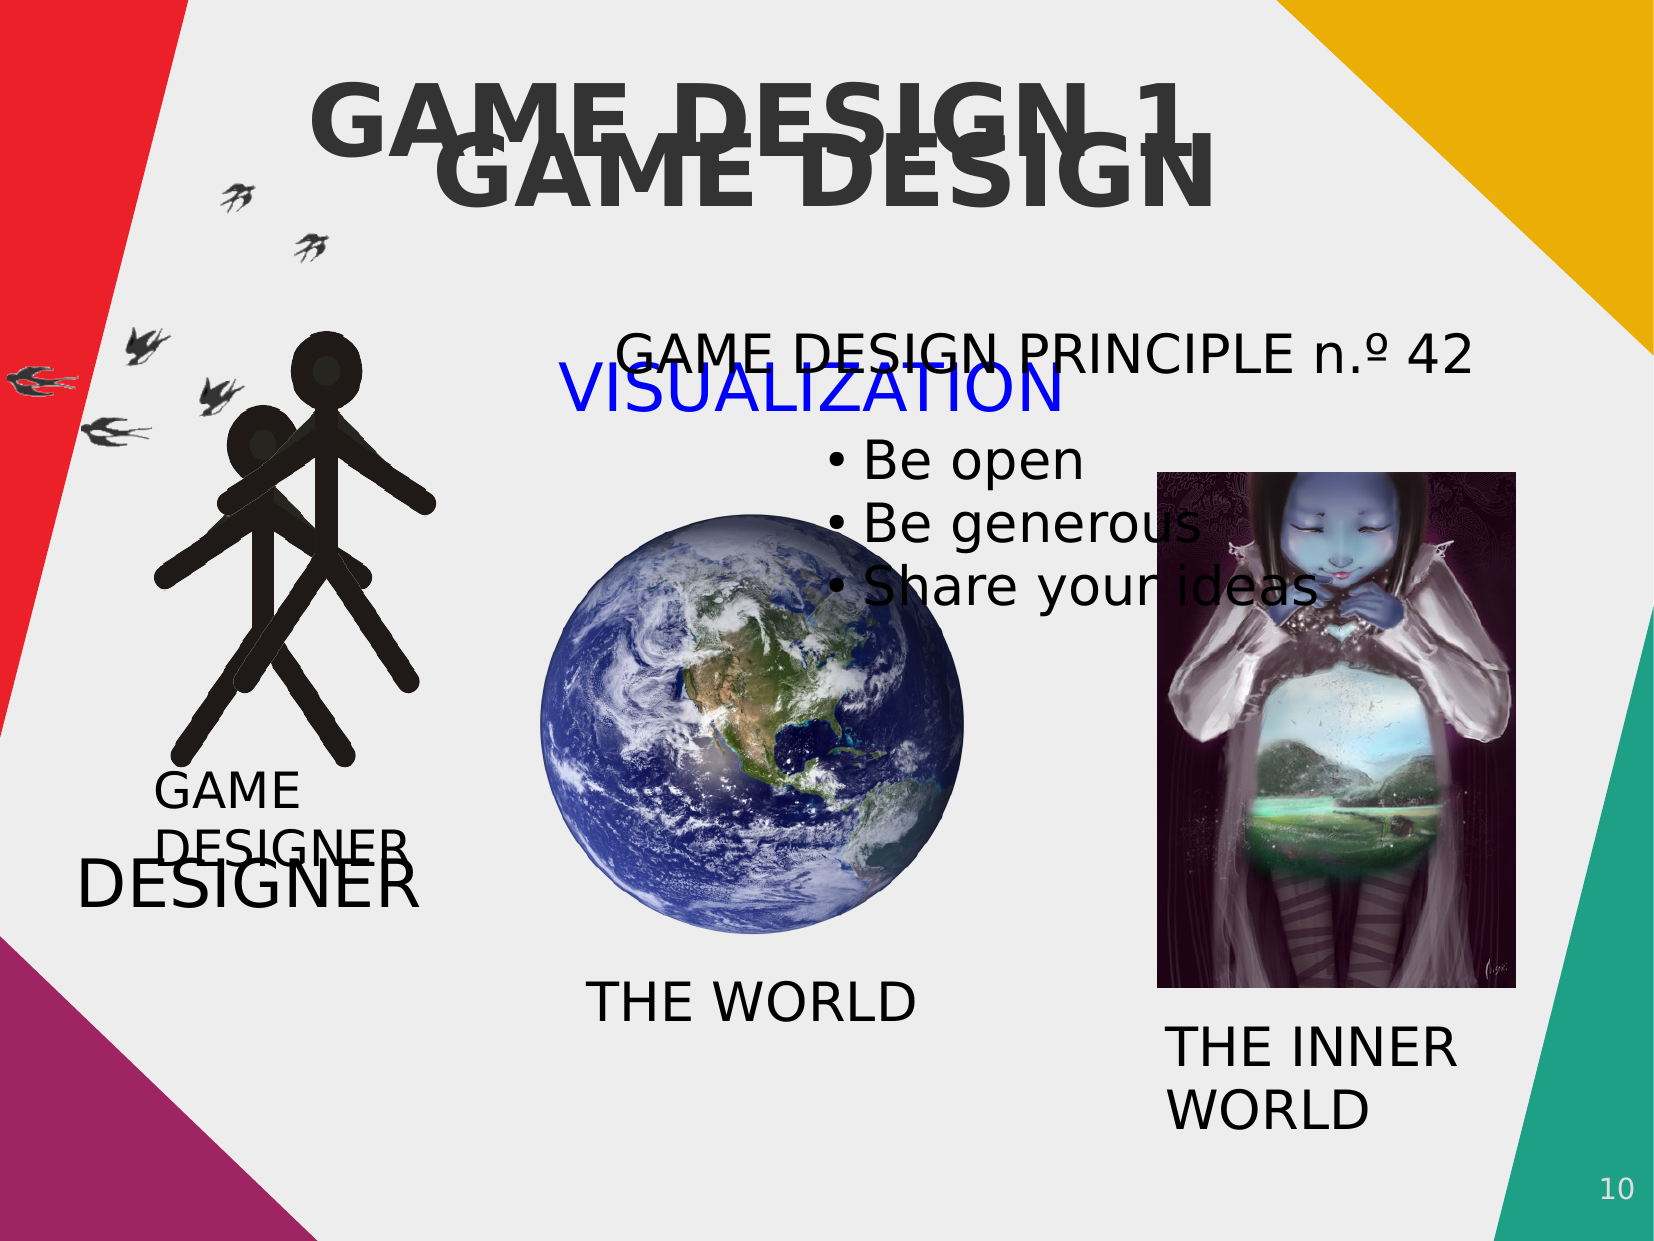

GAME DESIGN 1
# GAME DESIGN
GAME DESIGN PRINCIPLE n.º 42
VISUALIZATION
Be open
Be generous
Share your ideas
GAME
DESIGNER
DESIGNER
THE WORLD
THE INNER
WORLD
10